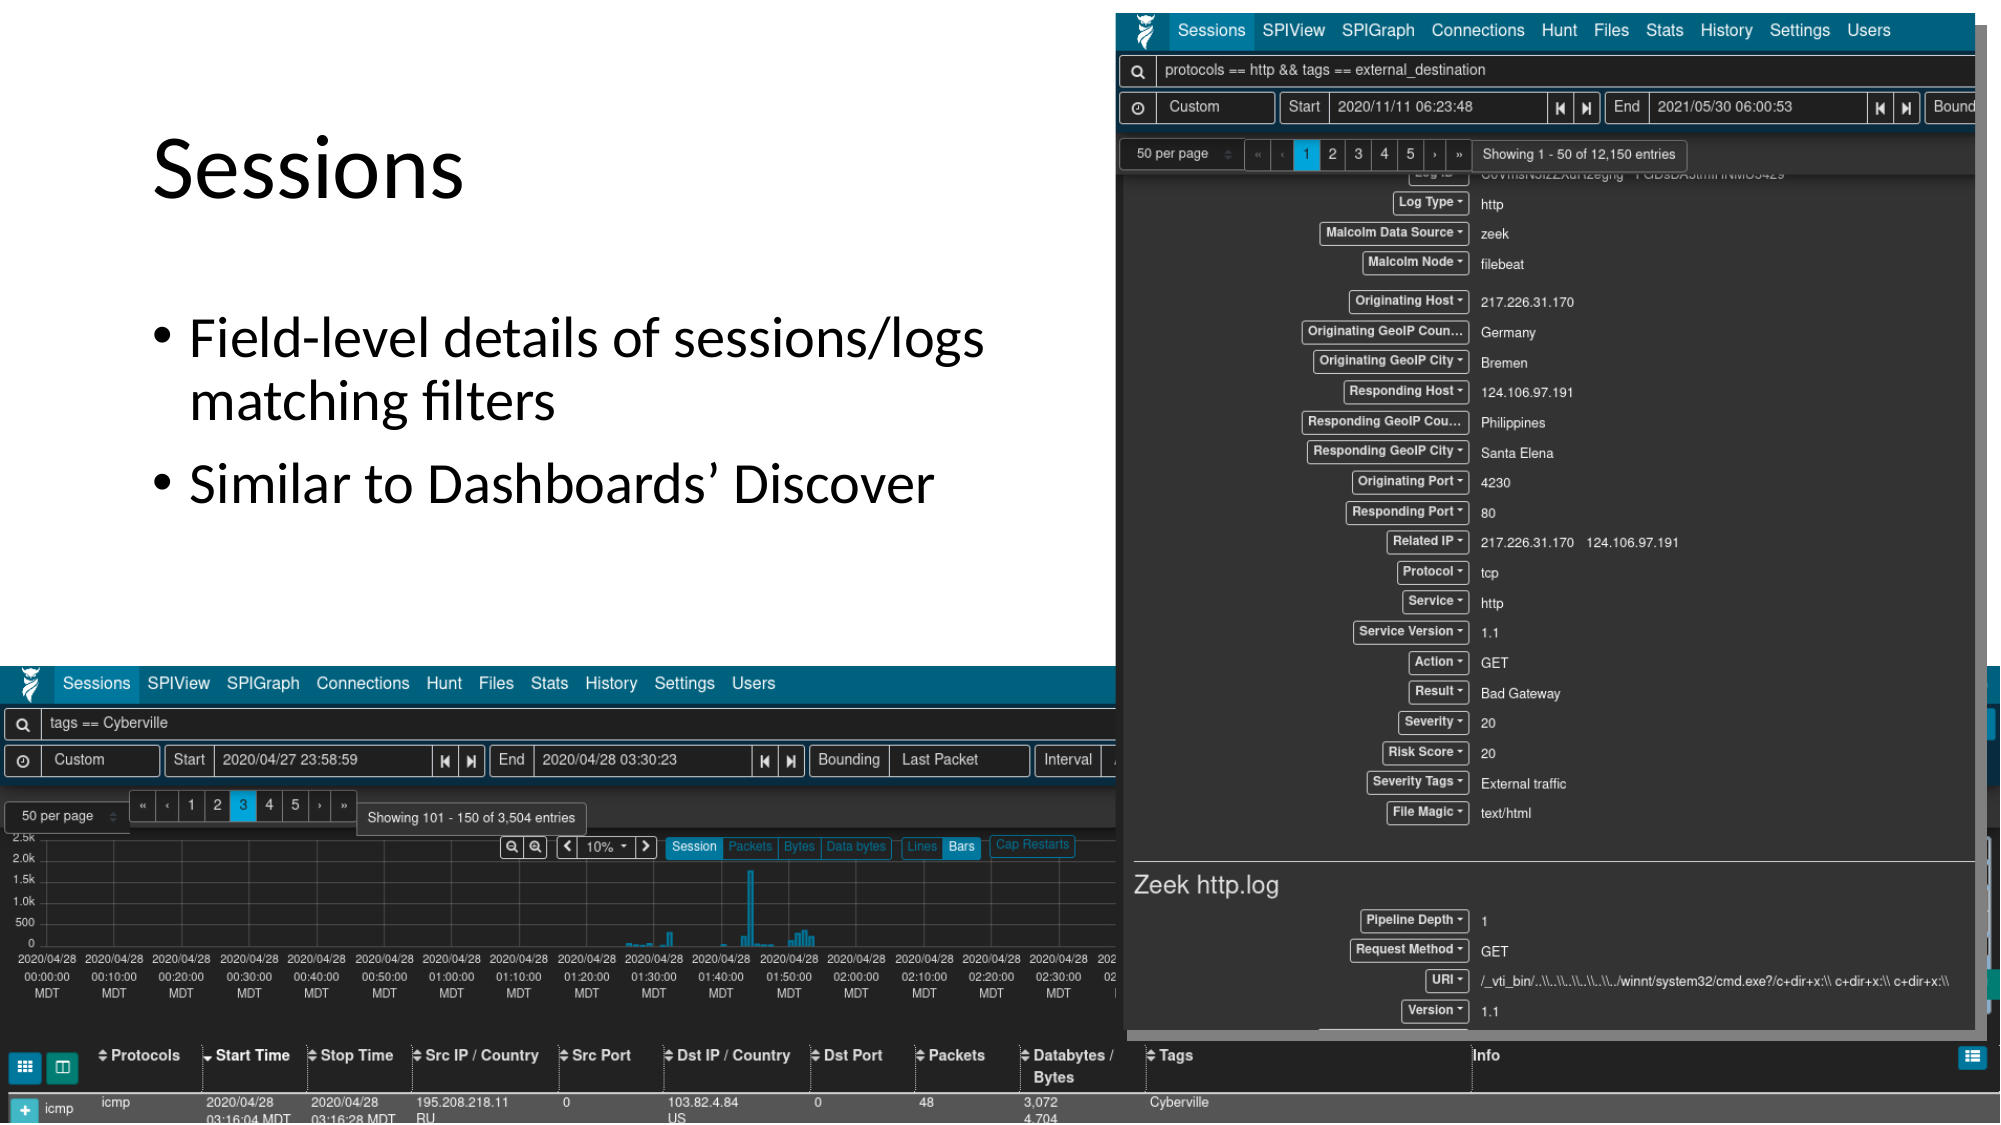

# Sessions
Field-level details of sessions/logs matching filters
Similar to Dashboards’ Discover